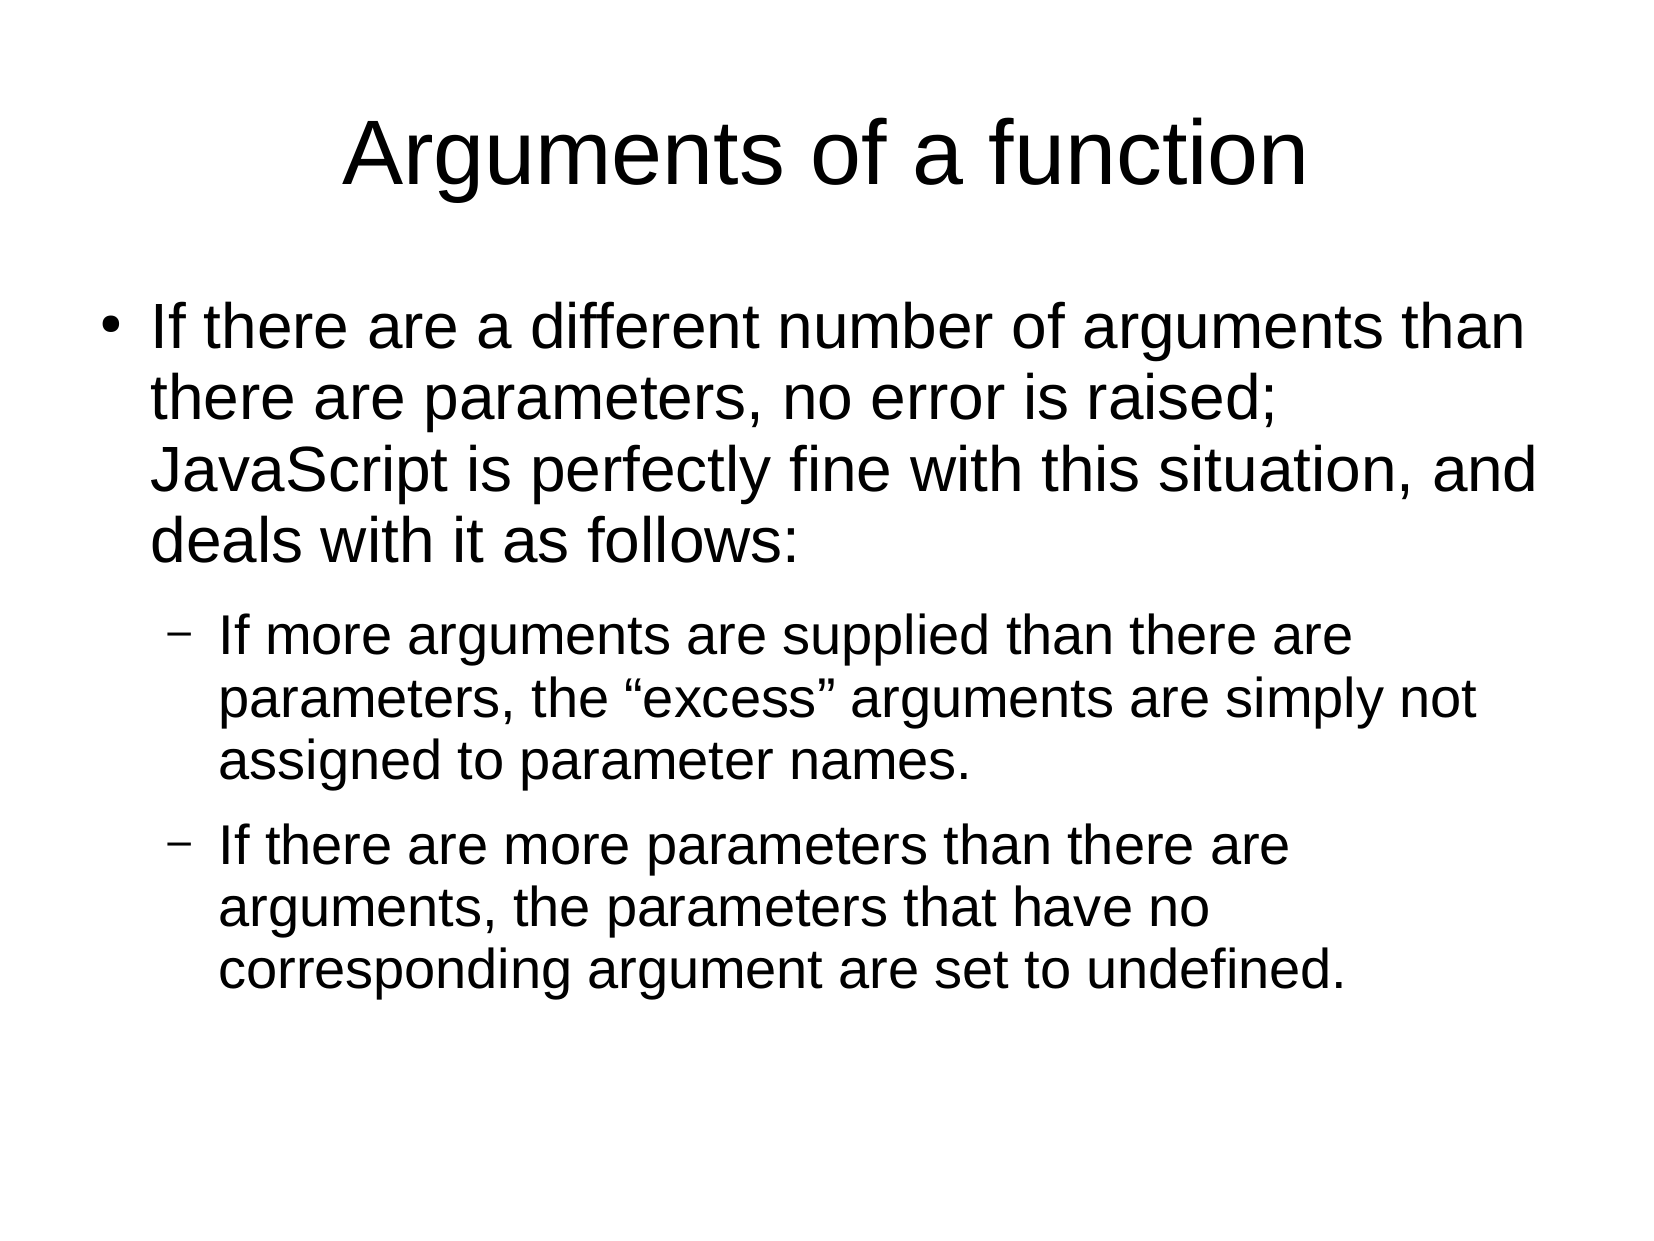

# Arguments of a function
If there are a different number of arguments than there are parameters, no error is raised; JavaScript is perfectly fine with this situation, and deals with it as follows:
If more arguments are supplied than there are parameters, the “excess” arguments are simply not assigned to parameter names.
If there are more parameters than there are arguments, the parameters that have no corresponding argument are set to undefined.